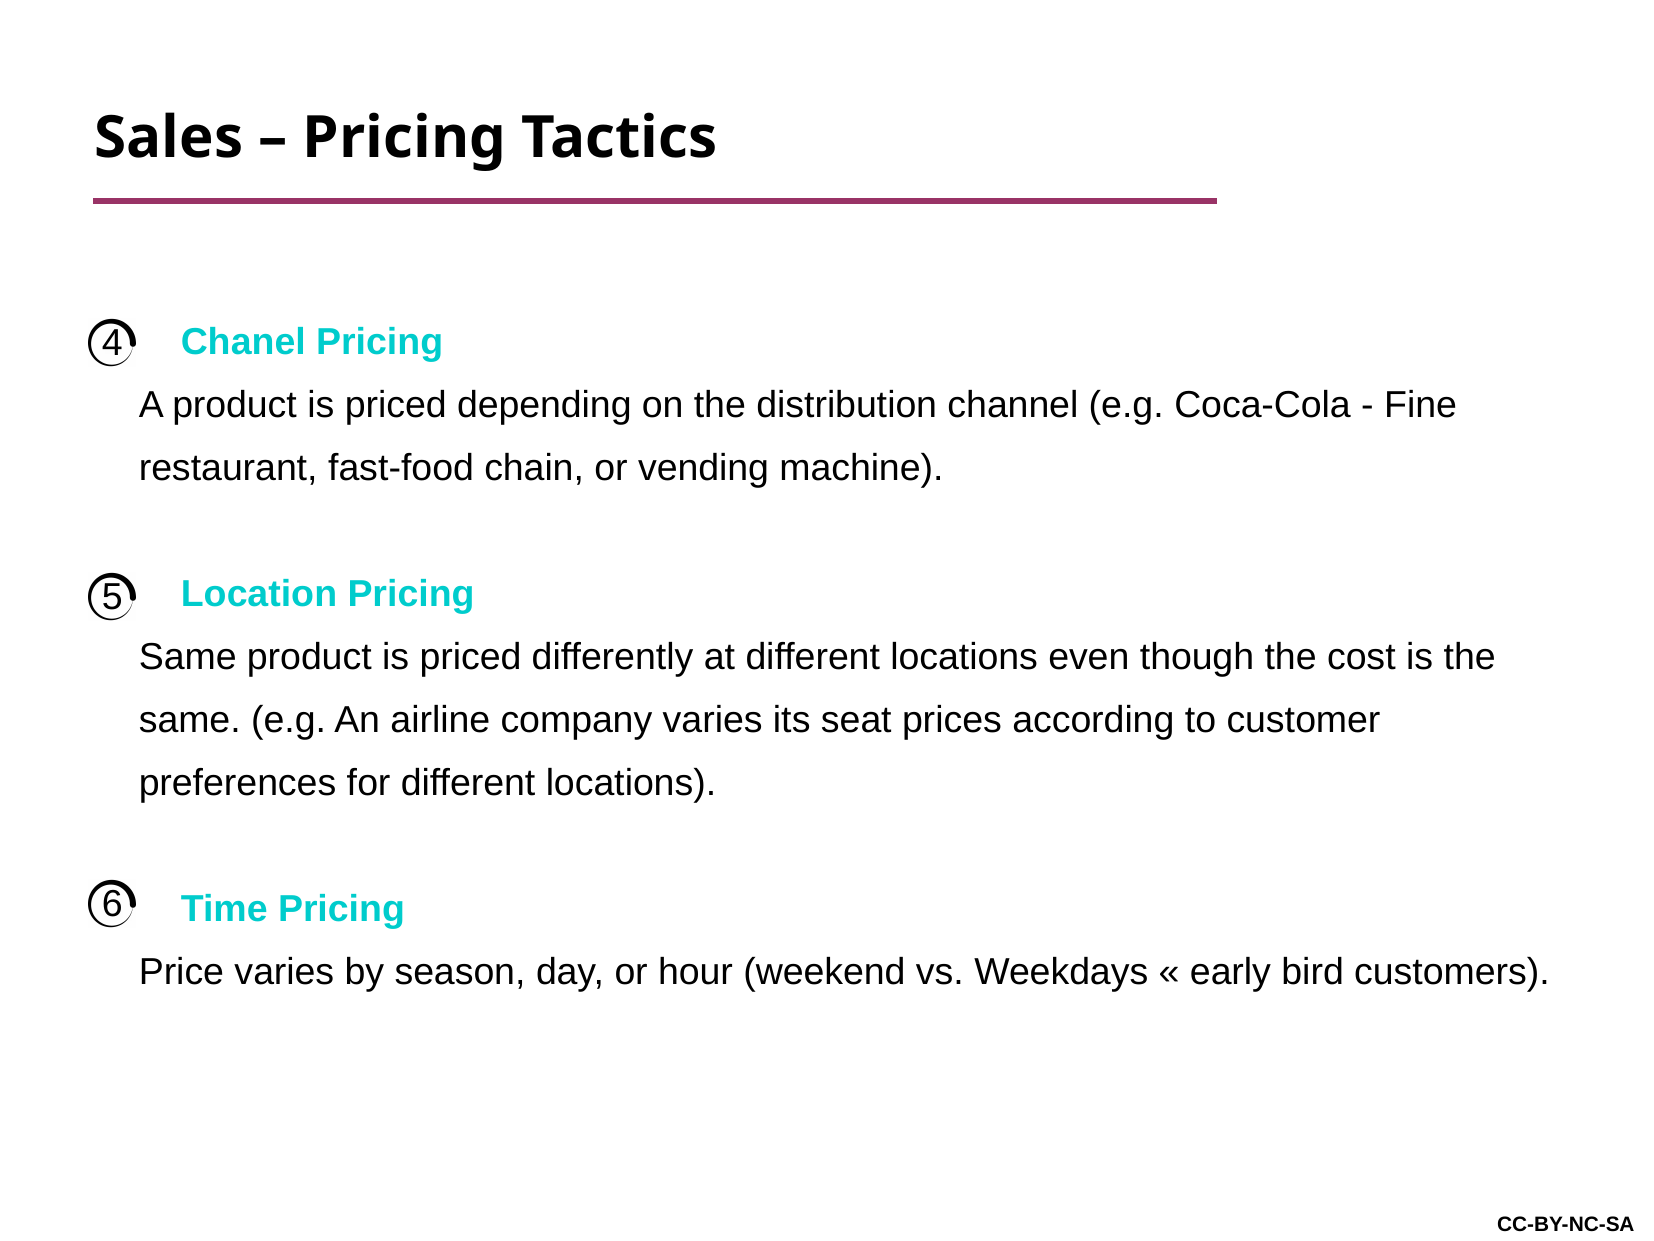

# Sales – Pricing Tactics
 Chanel Pricing
A product is priced depending on the distribution channel (e.g. Coca-Cola - Fine restaurant, fast-food chain, or vending machine).
 Location Pricing
Same product is priced differently at different locations even though the cost is the same. (e.g. An airline company varies its seat prices according to customer preferences for different locations).
 Time Pricing
Price varies by season, day, or hour (weekend vs. Weekdays « early bird customers).
4
5
6
CC-BY-NC-SA